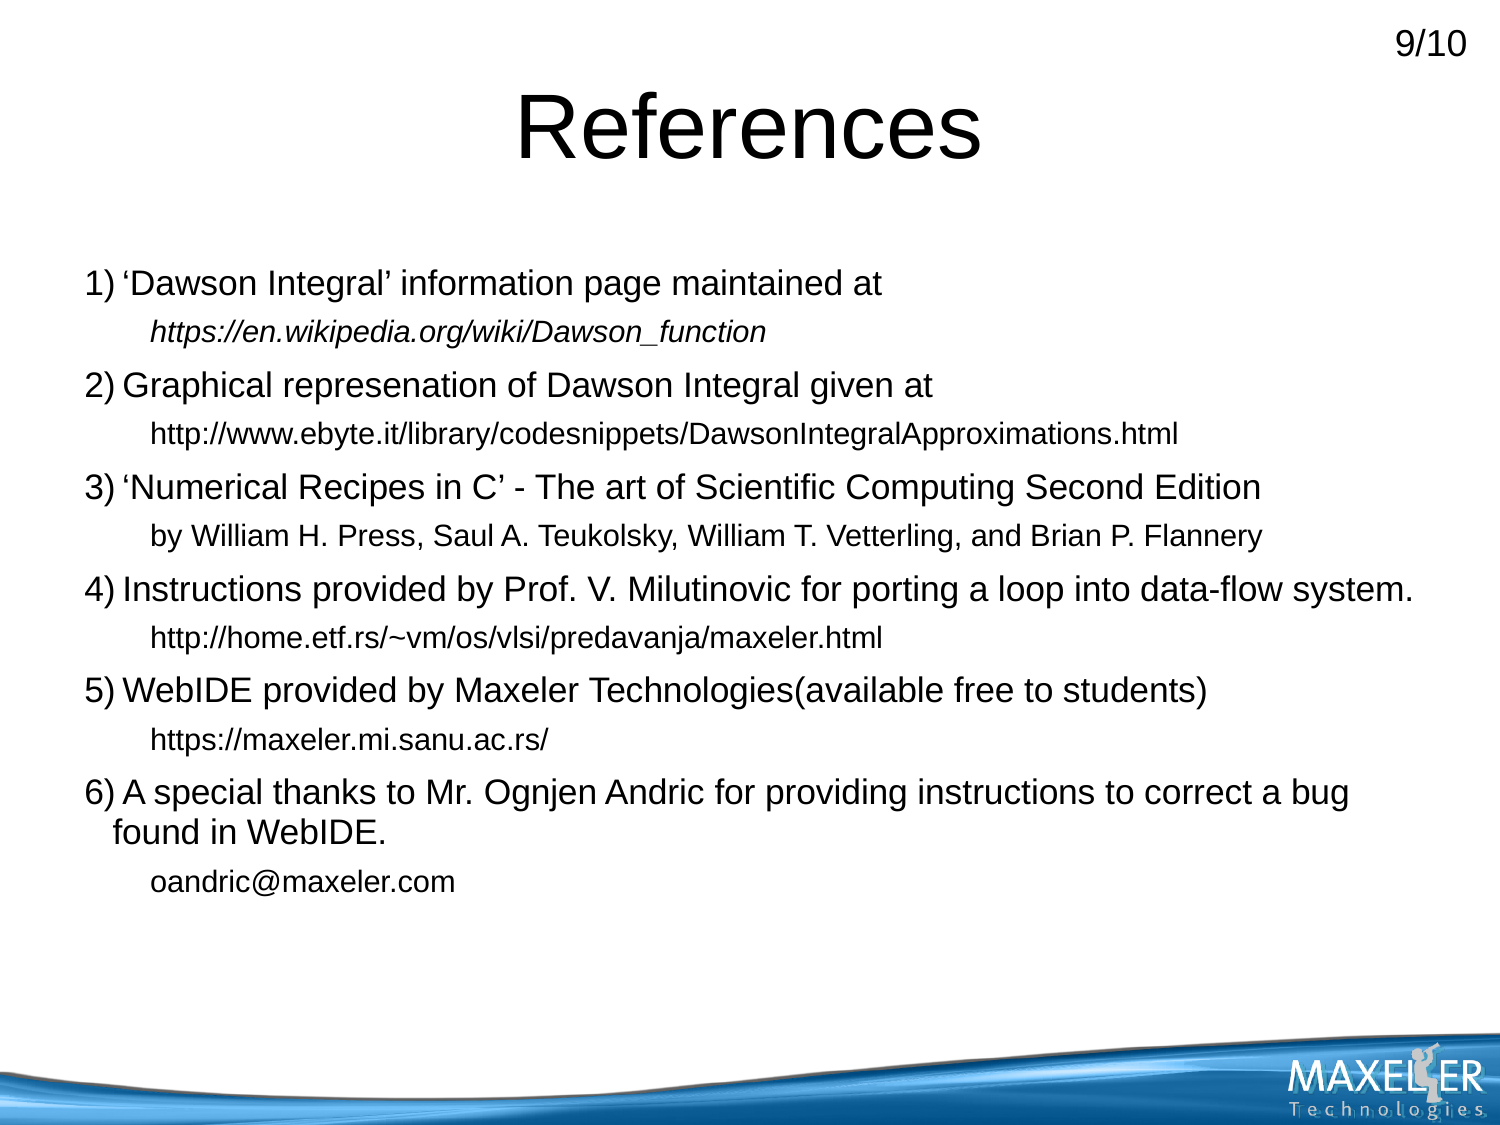

9/10
# References
 ‘Dawson Integral’ information page maintained at
https://en.wikipedia.org/wiki/Dawson_function
 Graphical represenation of Dawson Integral given at
http://www.ebyte.it/library/codesnippets/DawsonIntegralApproximations.html
 ‘Numerical Recipes in C’ - The art of Scientific Computing Second Edition
by William H. Press, Saul A. Teukolsky, William T. Vetterling, and Brian P. Flannery
 Instructions provided by Prof. V. Milutinovic for porting a loop into data-flow system.
http://home.etf.rs/~vm/os/vlsi/predavanja/maxeler.html
 WebIDE provided by Maxeler Technologies(available free to students)
https://maxeler.mi.sanu.ac.rs/
 A special thanks to Mr. Ognjen Andric for providing instructions to correct a bug found in WebIDE.
oandric@maxeler.com